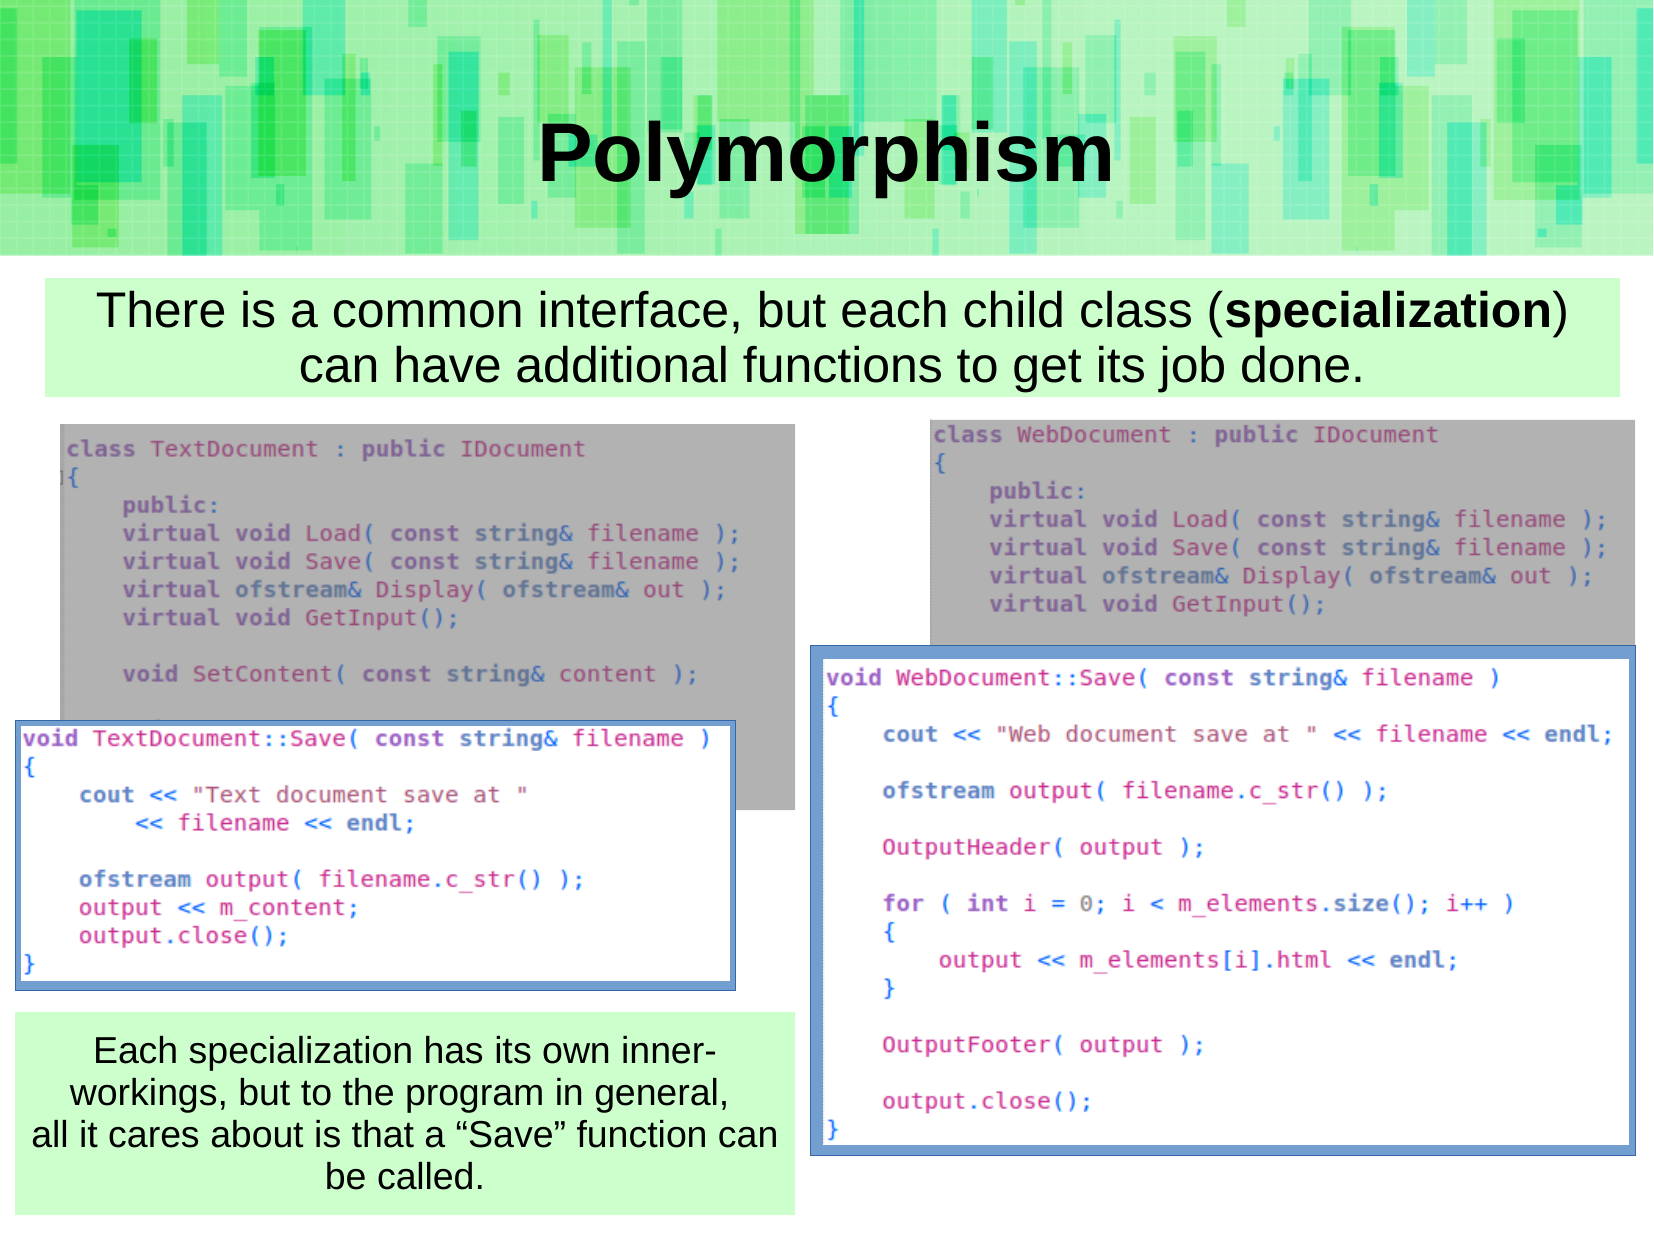

# Polymorphism
There is a common interface, but each child class (specialization) can have additional functions to get its job done.
Each specialization has its own inner-workings, but to the program in general,
all it cares about is that a “Save” function can be called.